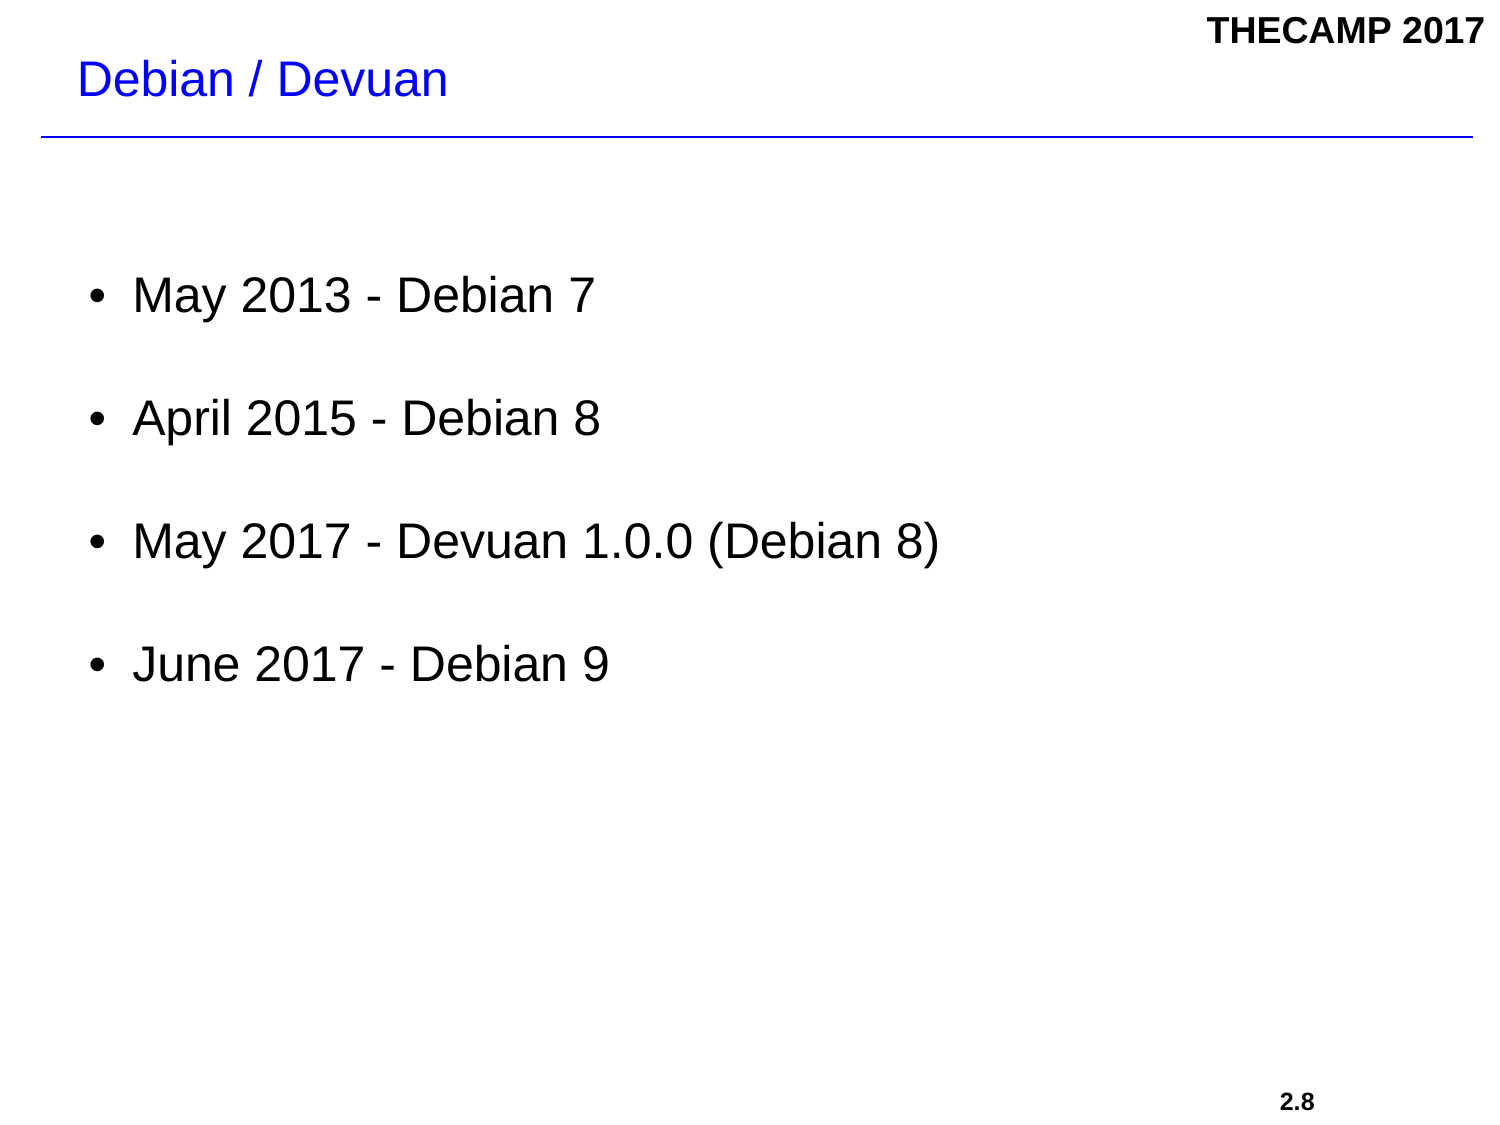

# Debian / Devuan
May 2013 - Debian 7
April 2015 - Debian 8
May 2017 - Devuan 1.0.0 (Debian 8)
June 2017 - Debian 9